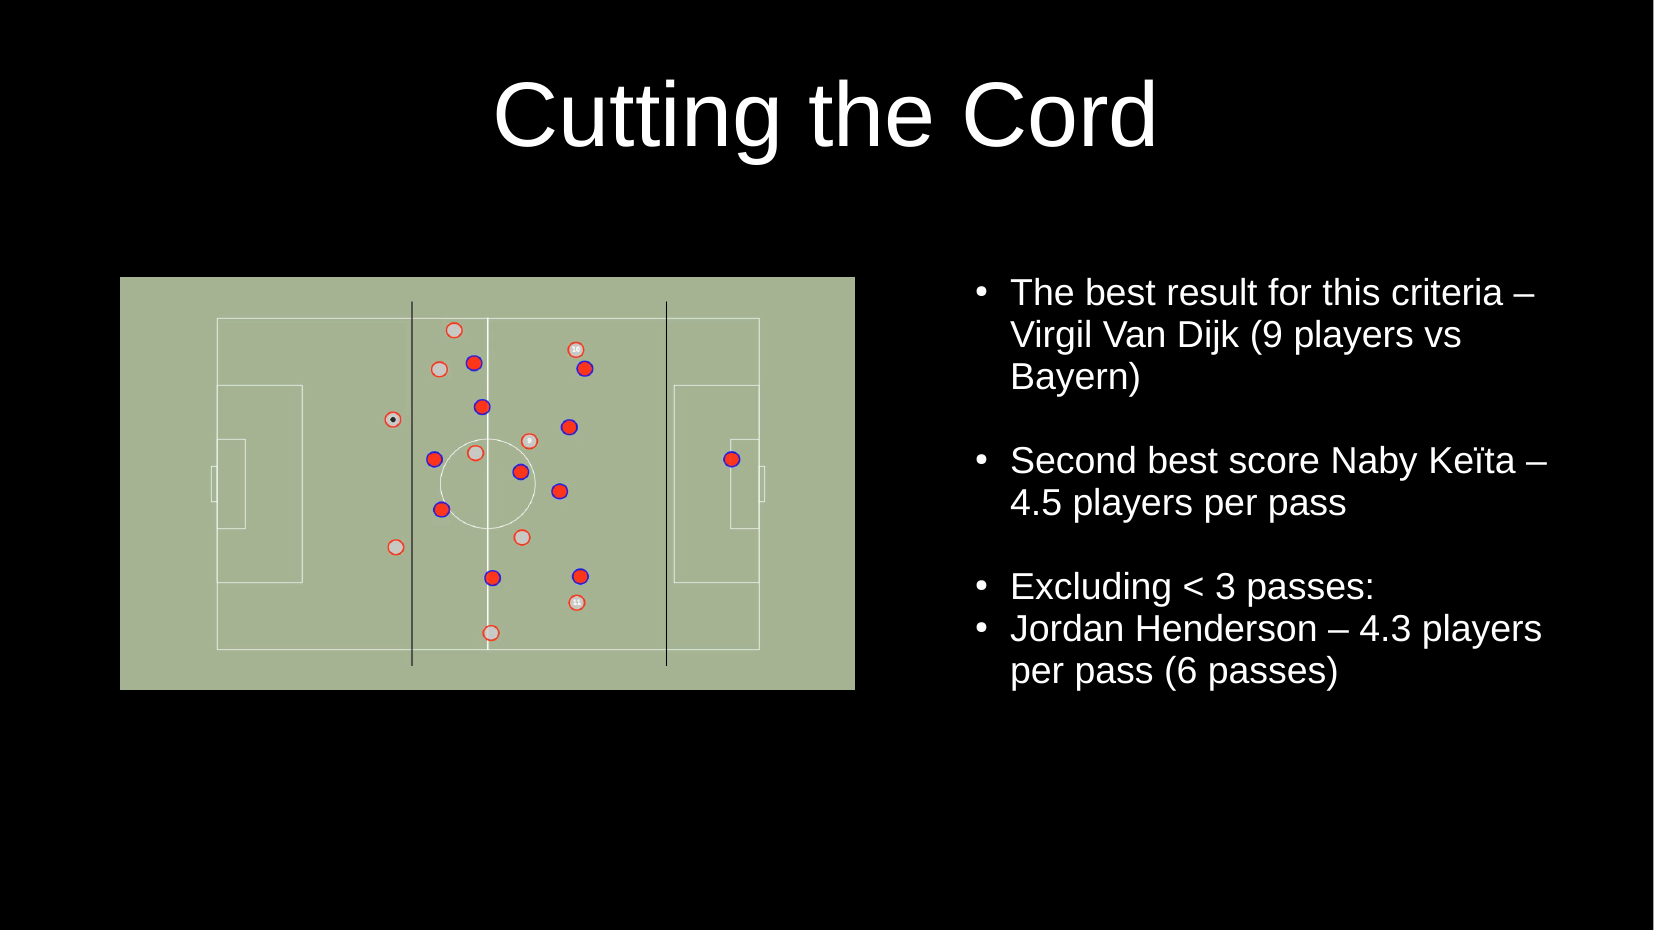

# Cutting the Cord
The best result for this criteria – Virgil Van Dijk (9 players vs Bayern)
Second best score Naby Keïta – 4.5 players per pass
Excluding < 3 passes:
Jordan Henderson – 4.3 players per pass (6 passes)